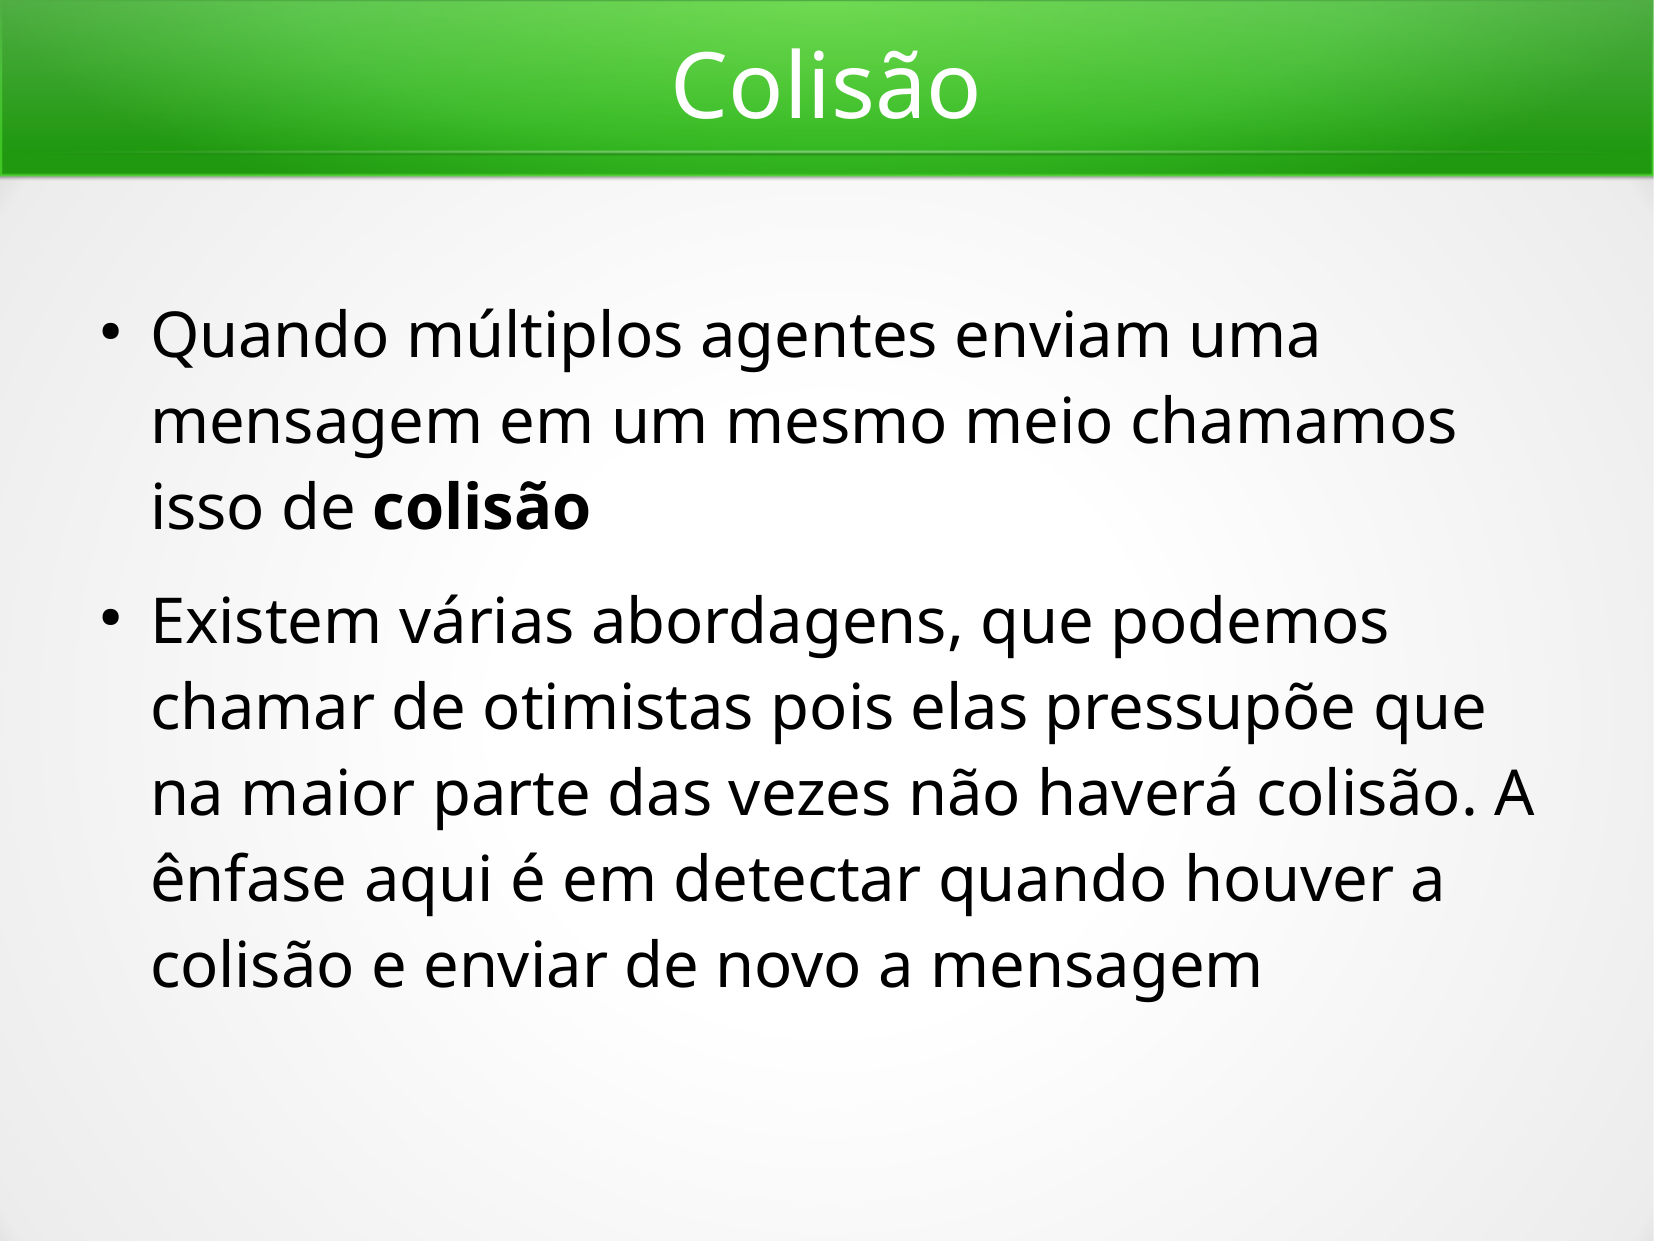

# Colisão
Quando múltiplos agentes enviam uma mensagem em um mesmo meio chamamos isso de colisão
Existem várias abordagens, que podemos chamar de otimistas pois elas pressupõe que na maior parte das vezes não haverá colisão. A ênfase aqui é em detectar quando houver a colisão e enviar de novo a mensagem